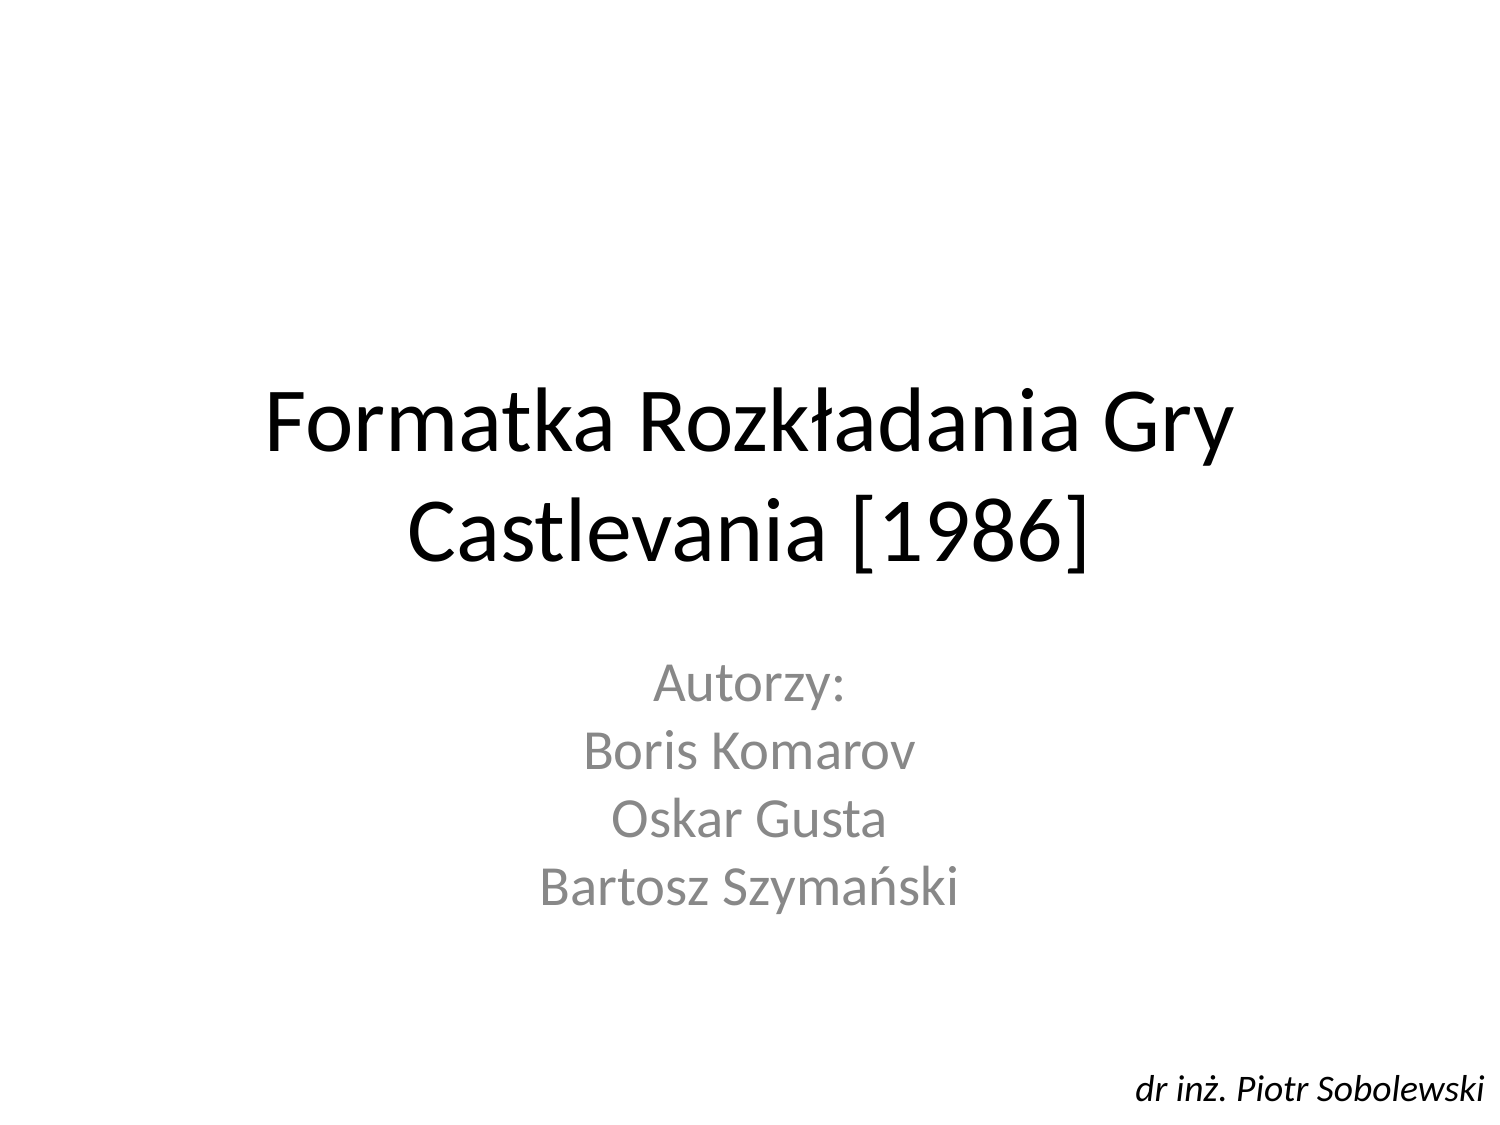

# Formatka Rozkładania Gry Castlevania [1986]
Autorzy:
Boris Komarov
Oskar Gusta
Bartosz Szymański
dr inż. Piotr Sobolewski